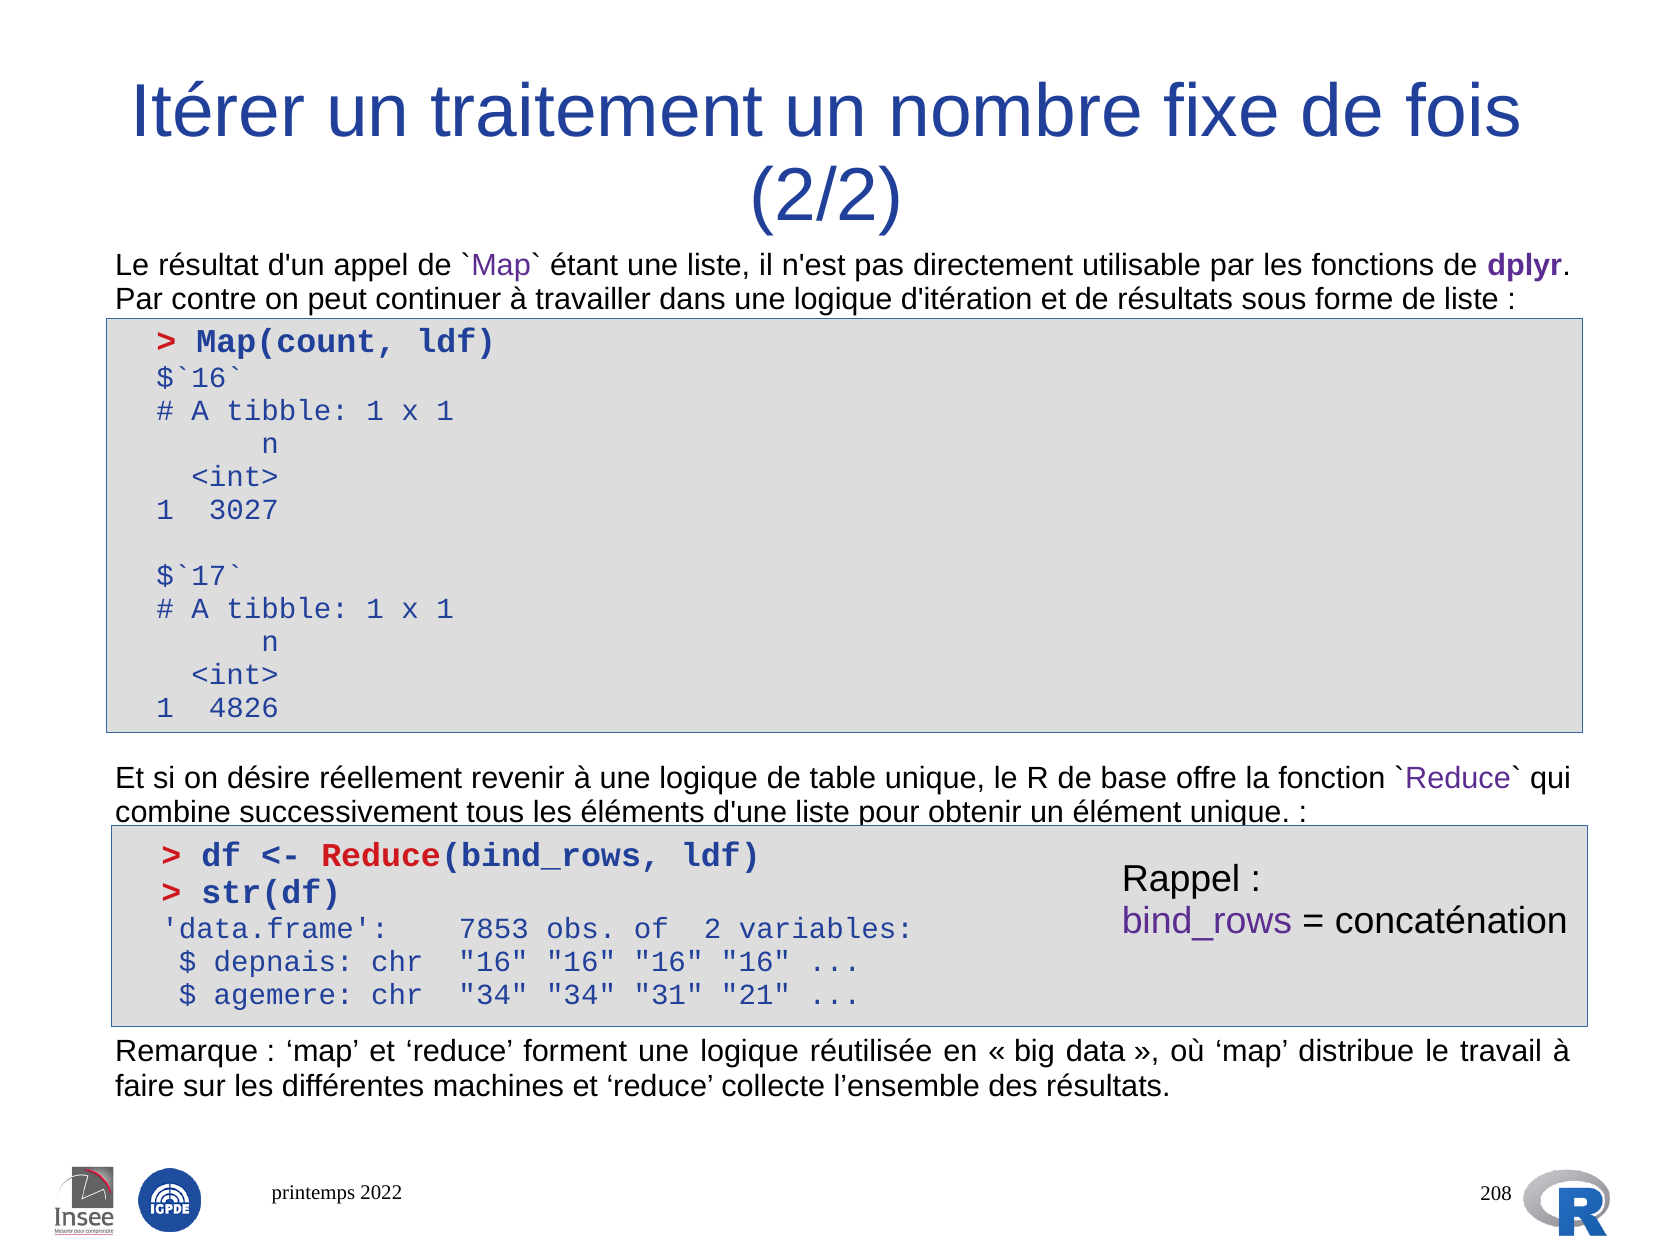

# Itérer un traitement un nombre fixe de fois (2/2)
Le résultat d'un appel de `Map` étant une liste, il n'est pas directement utilisable par les fonctions de dplyr. Par contre on peut continuer à travailler dans une logique d'itération et de résultats sous forme de liste :
Et si on désire réellement revenir à une logique de table unique, le R de base offre la fonction `Reduce` qui combine successivement tous les éléments d'une liste pour obtenir un élément unique. :
Remarque : ‘map’ et ‘reduce’ forment une logique réutilisée en « big data », où ‘map’ distribue le travail à faire sur les différentes machines et ‘reduce’ collecte l’ensemble des résultats.
> Map(count, ldf)
$`16`
# A tibble: 1 x 1
 n
 <int>
1 3027
$`17`
# A tibble: 1 x 1
 n
 <int>
1 4826
> df <- Reduce(bind_rows, ldf)
> str(df)
'data.frame': 7853 obs. of 2 variables:
 $ depnais: chr "16" "16" "16" "16" ...
 $ agemere: chr "34" "34" "31" "21" ...
Rappel :
bind_rows = concaténation
printemps 2022
208